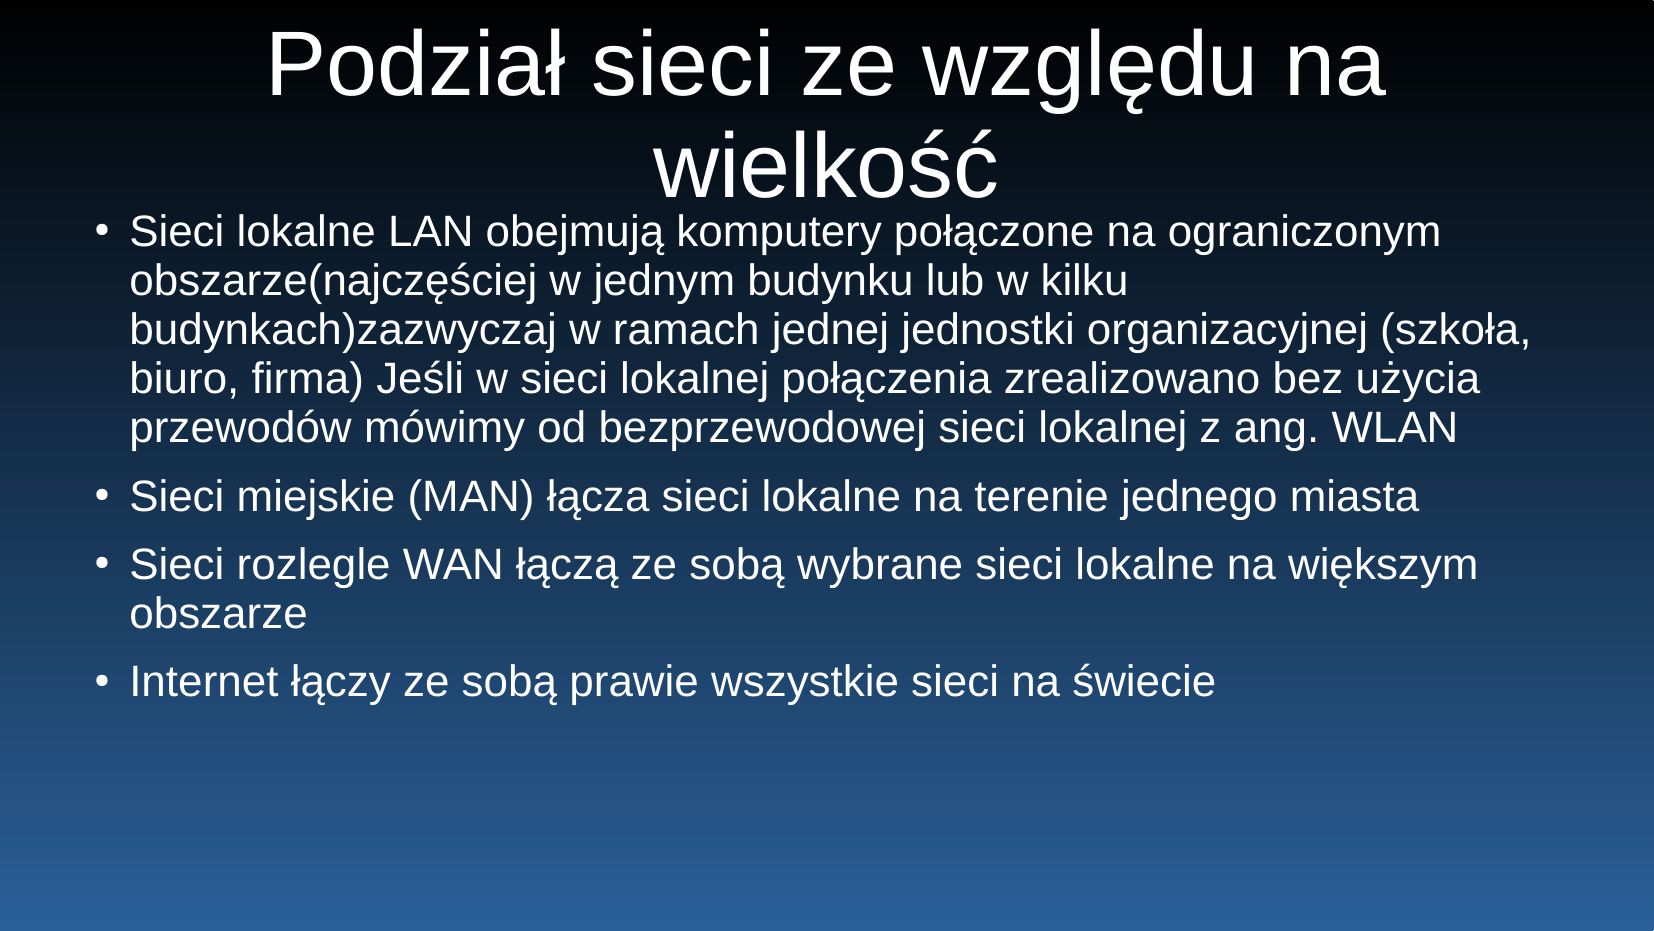

# Podział sieci ze względu na wielkość
Sieci lokalne LAN obejmują komputery połączone na ograniczonym obszarze(najczęściej w jednym budynku lub w kilku budynkach)zazwyczaj w ramach jednej jednostki organizacyjnej (szkoła, biuro, firma) Jeśli w sieci lokalnej połączenia zrealizowano bez użycia przewodów mówimy od bezprzewodowej sieci lokalnej z ang. WLAN
Sieci miejskie (MAN) łącza sieci lokalne na terenie jednego miasta
Sieci rozlegle WAN łączą ze sobą wybrane sieci lokalne na większym obszarze
Internet łączy ze sobą prawie wszystkie sieci na świecie